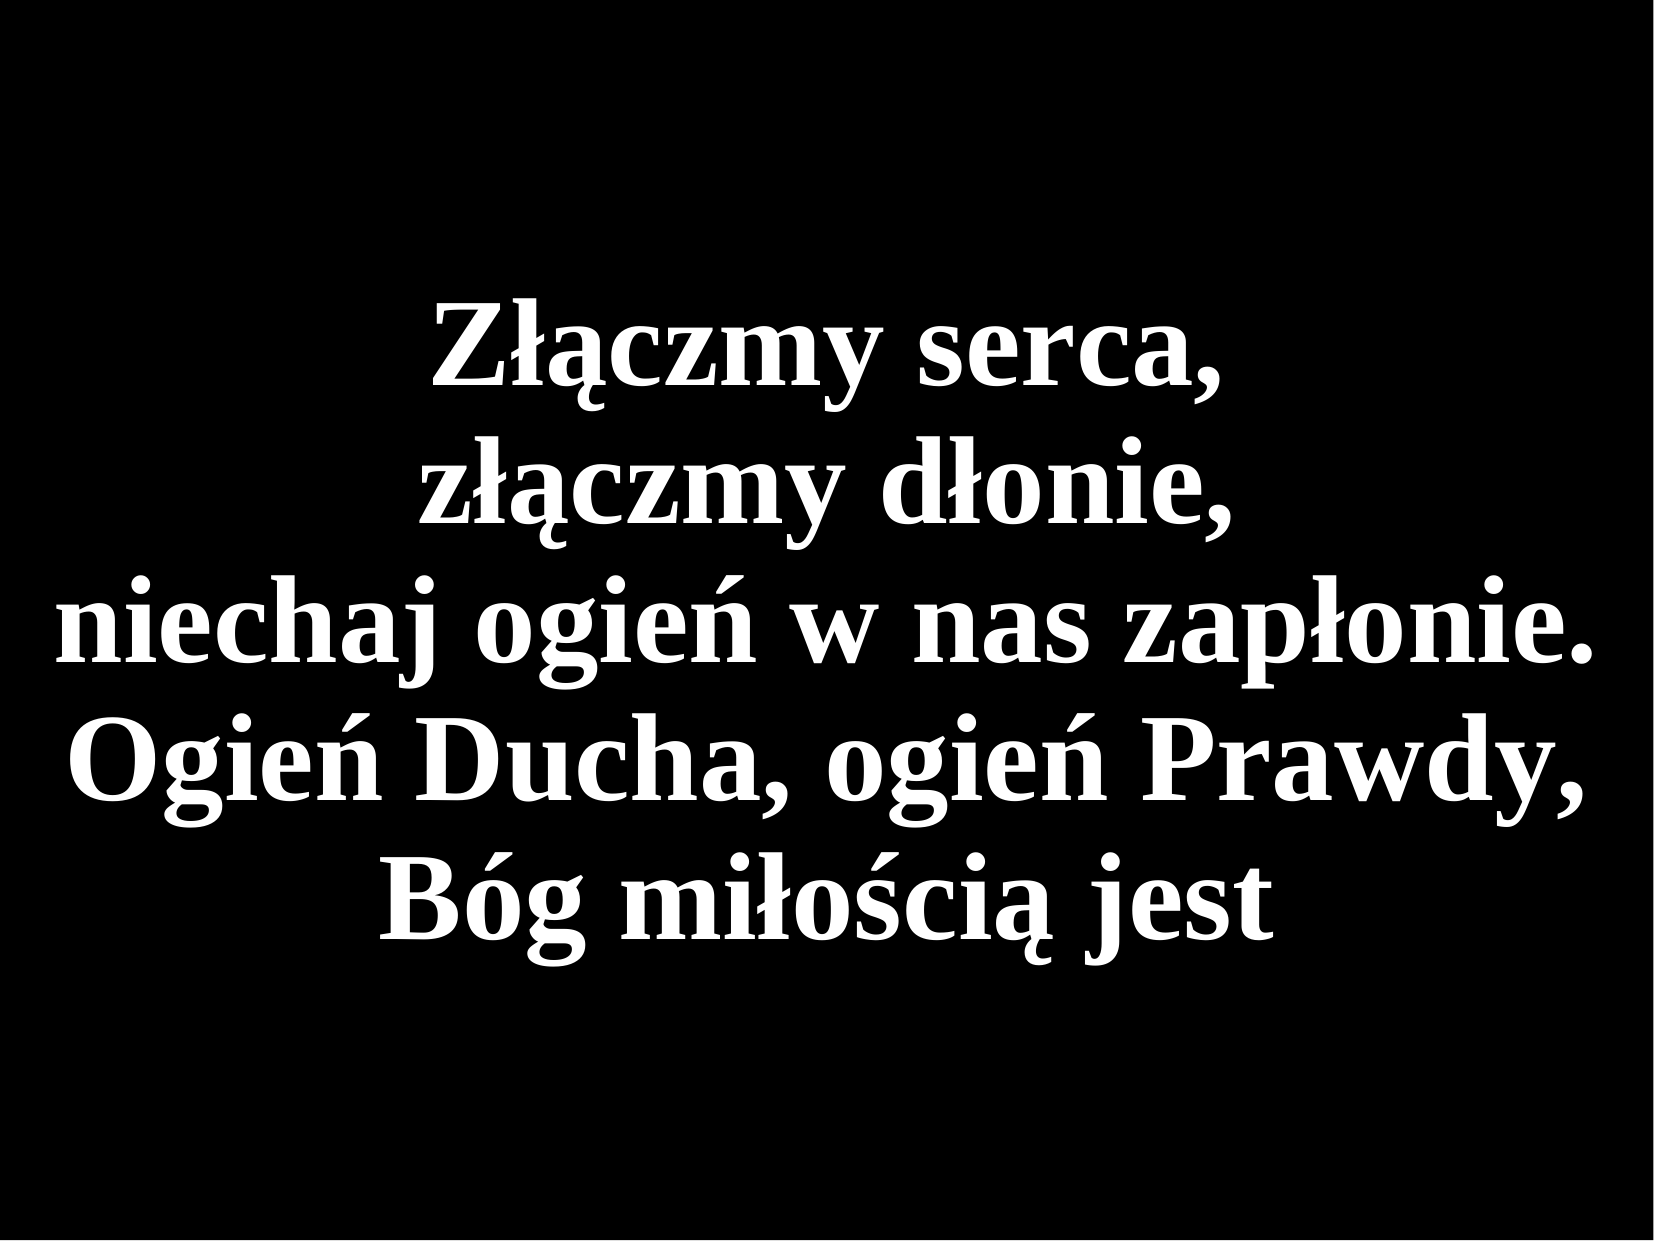

# Złączmy serca, złączmy dłonie, niechaj ogień w nas zapłonie. Ogień Ducha, ogień Prawdy, Bóg miłością jest